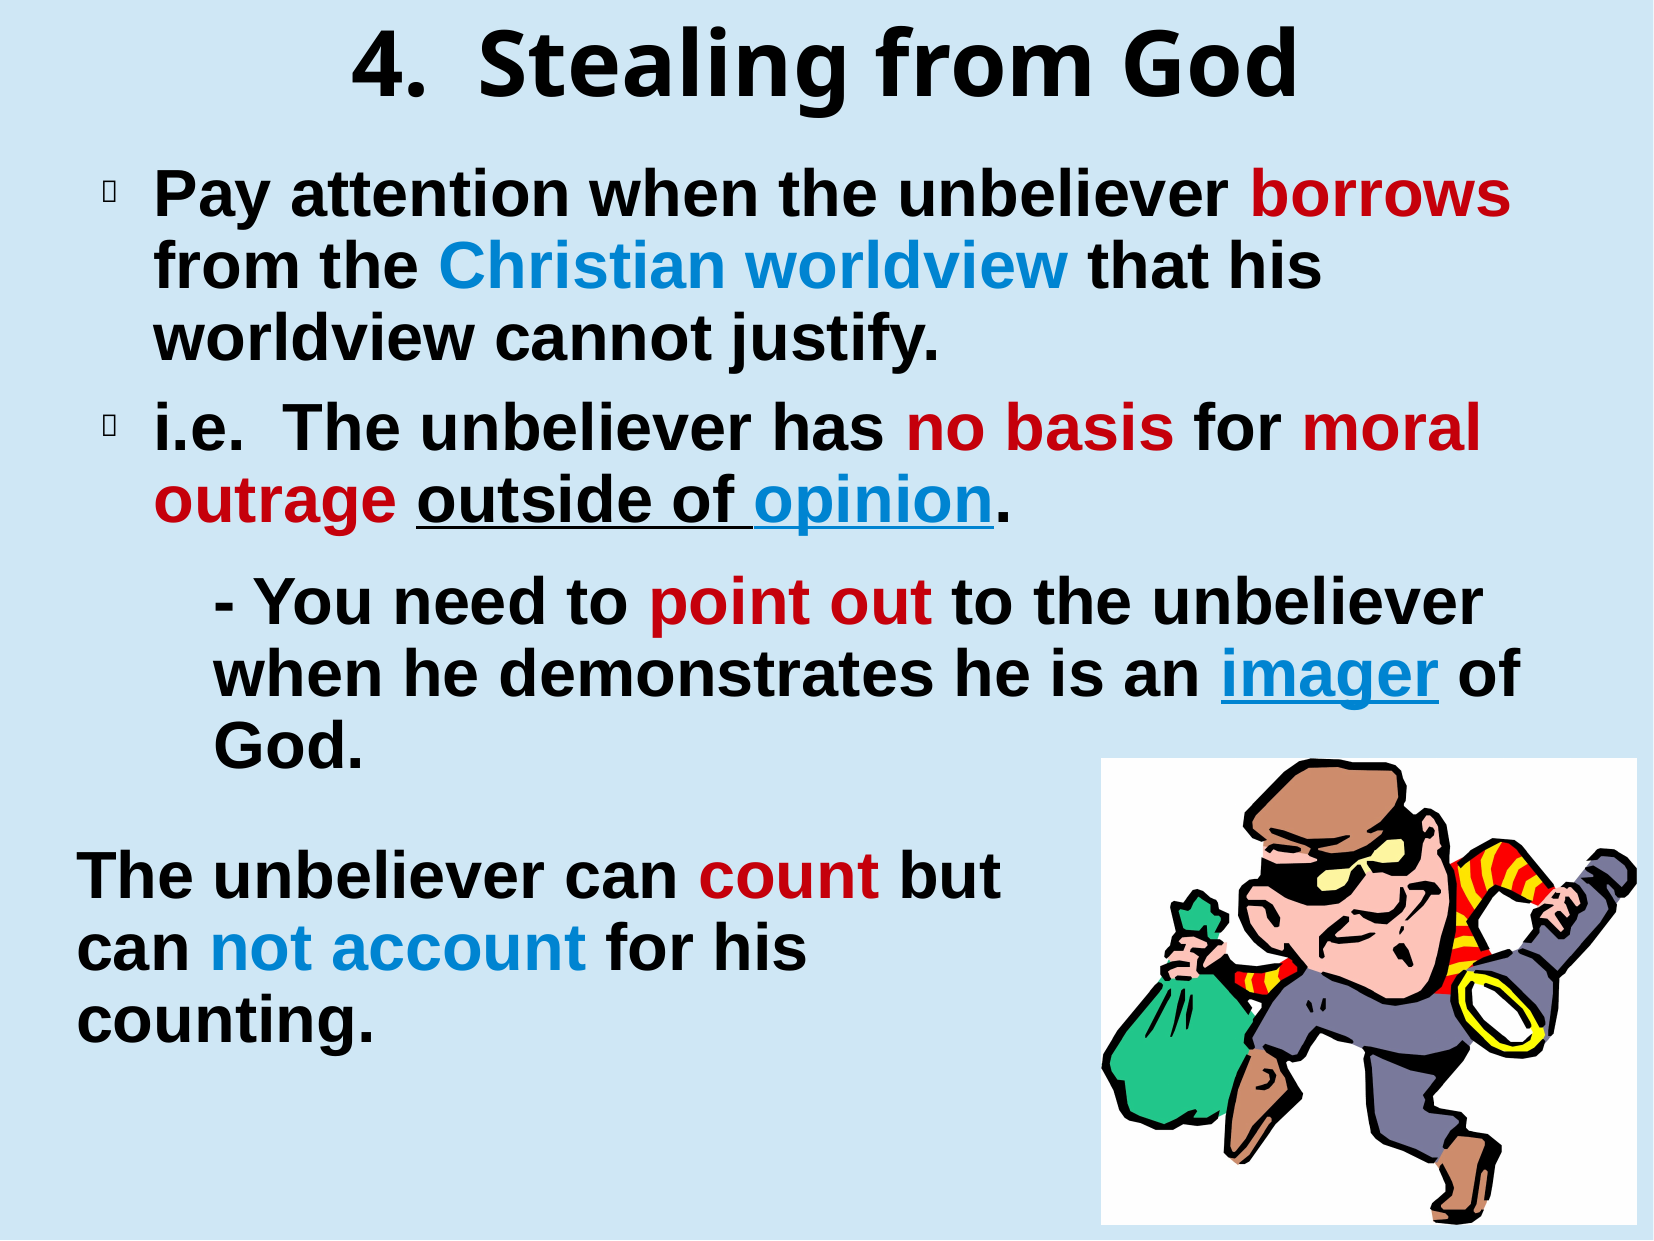

# 4. Stealing from God
Pay attention when the unbeliever borrows from the Christian worldview that his worldview cannot justify.
i.e. The unbeliever has no basis for moral outrage outside of opinion.
- You need to point out to the unbeliever when he demonstrates he is an imager of God.
The unbeliever can count but can not account for his counting.